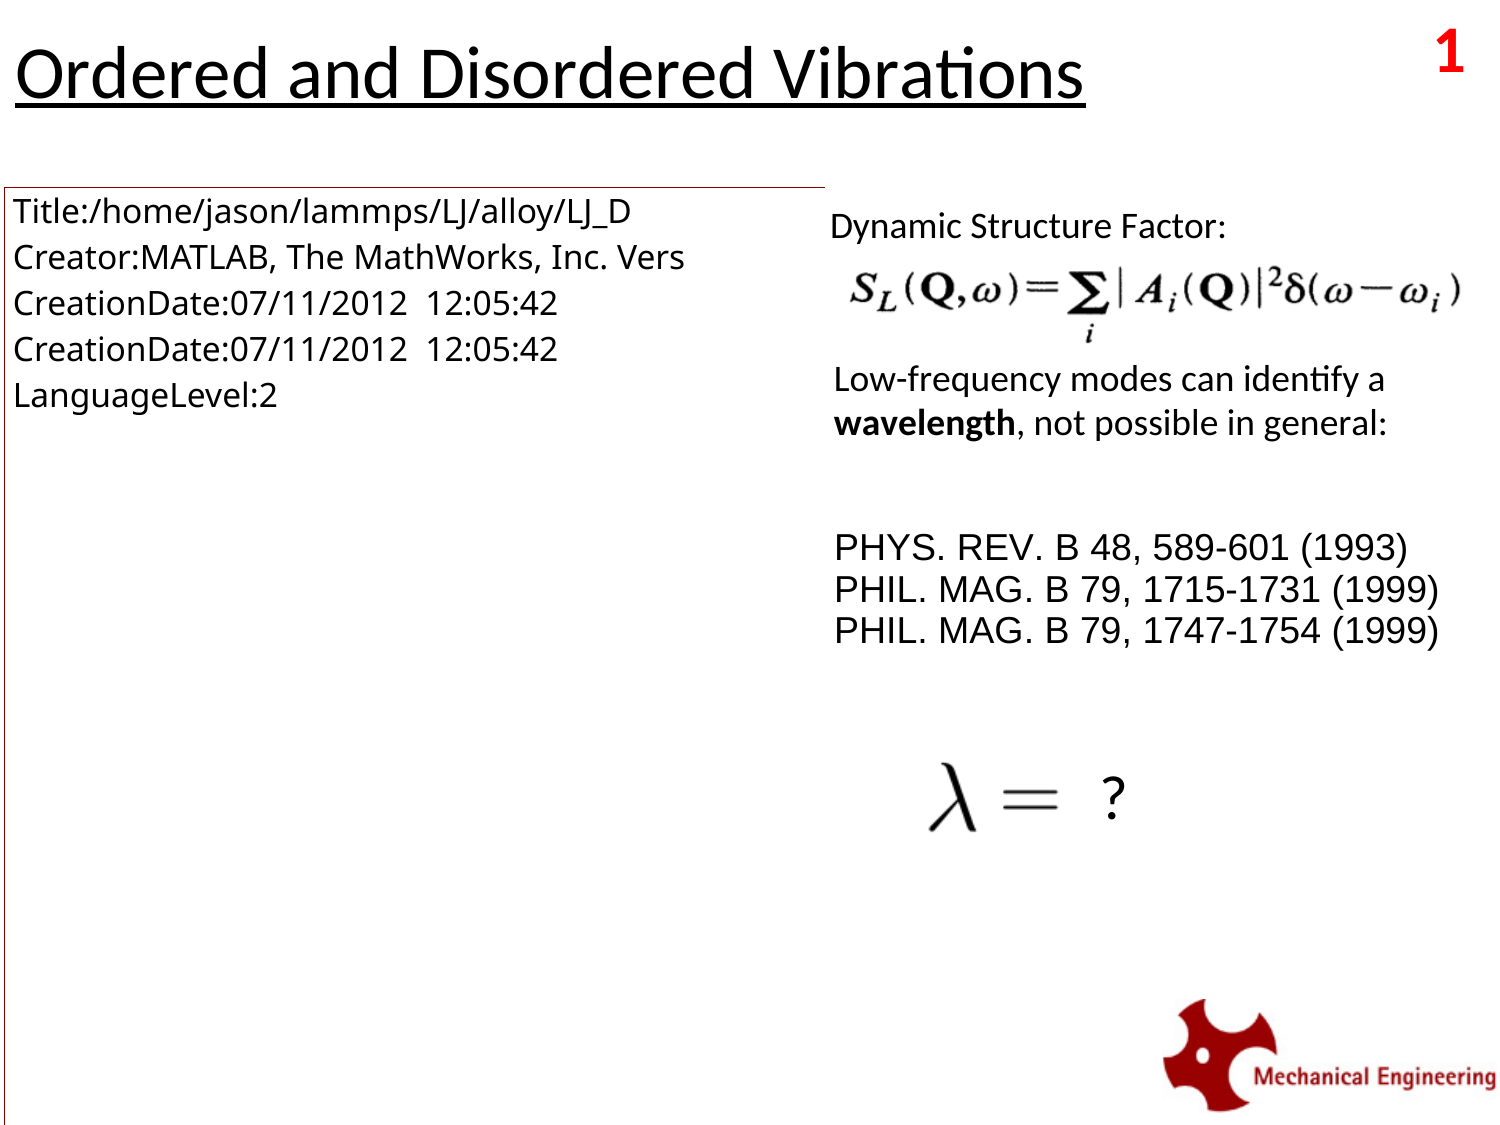

# Ordered and Disordered Vibrations
1
Dynamic Structure Factor:
Low-frequency modes can identify a wavelength, not possible in general:
PHYS. REV. B 48, 589-601 (1993)
PHIL. MAG. B 79, 1715-1731 (1999)
PHIL. MAG. B 79, 1747-1754 (1999)
?